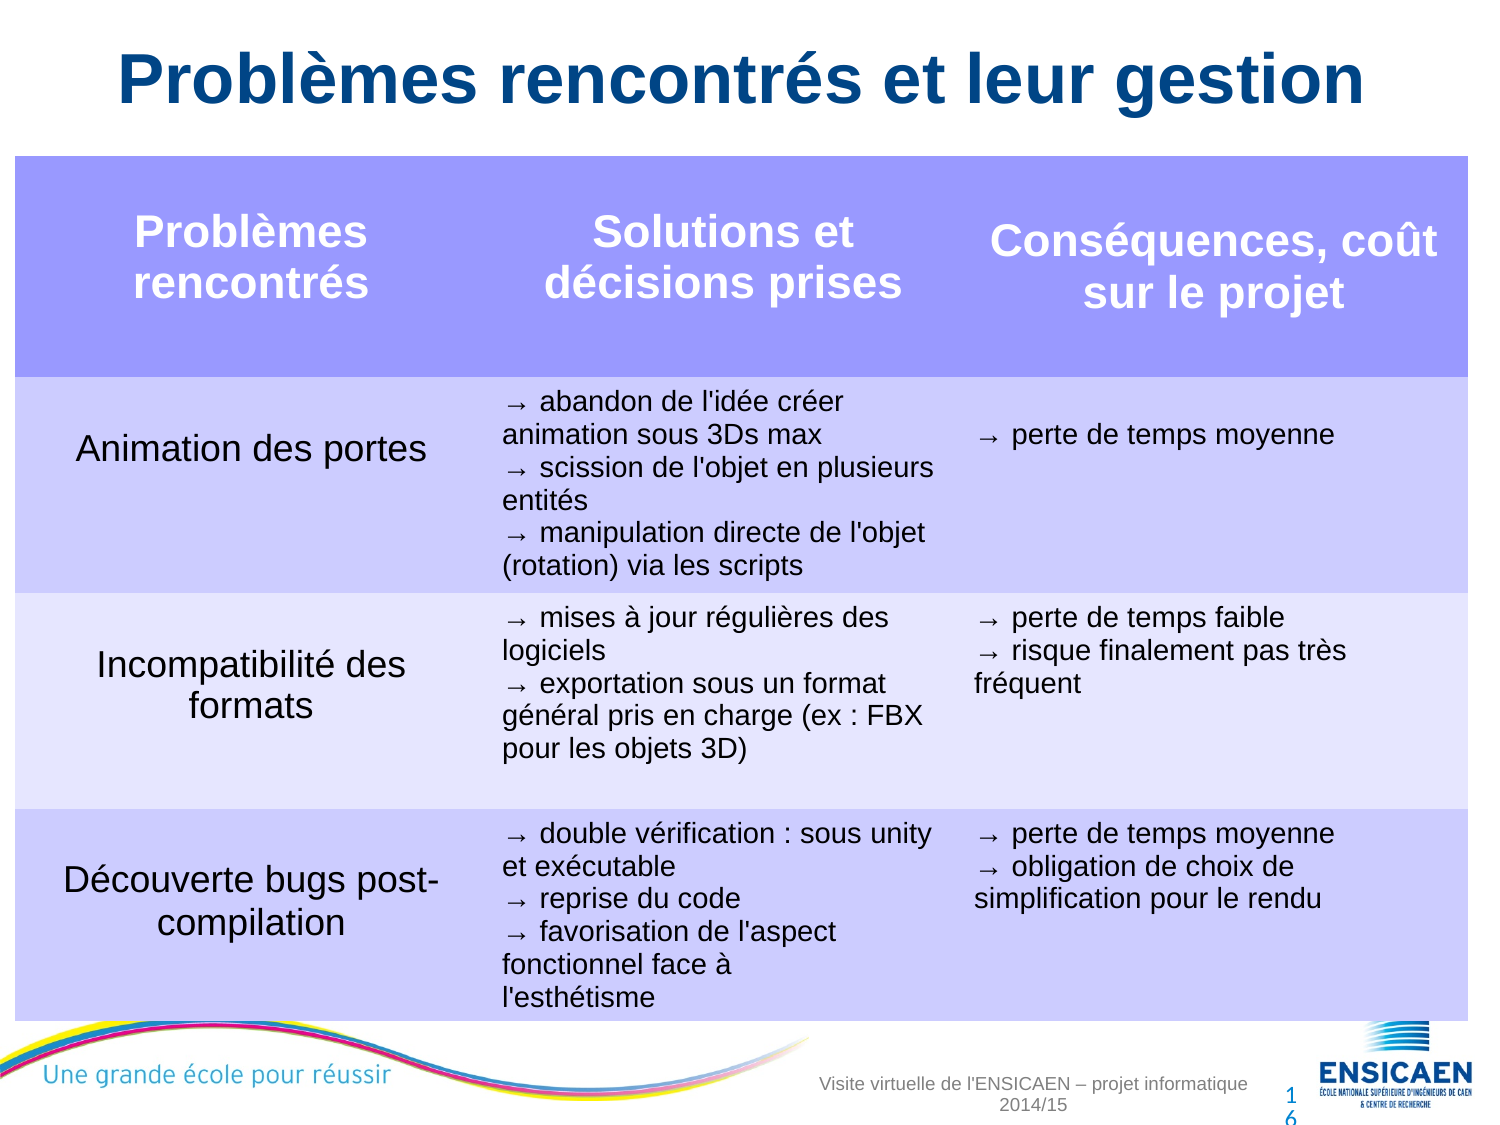

# Problèmes rencontrés et leur gestion
| Problèmes rencontrés | Solutions et décisions prises | Conséquences, coût sur le projet |
| --- | --- | --- |
| Animation des portes | → abandon de l'idée créer animation sous 3Ds max → scission de l'objet en plusieurs entités → manipulation directe de l'objet (rotation) via les scripts | → perte de temps moyenne |
| Incompatibilité des formats | → mises à jour régulières des logiciels → exportation sous un format général pris en charge (ex : FBX pour les objets 3D) | → perte de temps faible → risque finalement pas très fréquent |
| Découverte bugs post-compilation | → double vérification : sous unity et exécutable → reprise du code → favorisation de l'aspect fonctionnel face à l'esthétisme | → perte de temps moyenne → obligation de choix de simplification pour le rendu |
Visite virtuelle de l'ENSICAEN – projet informatique 2014/15